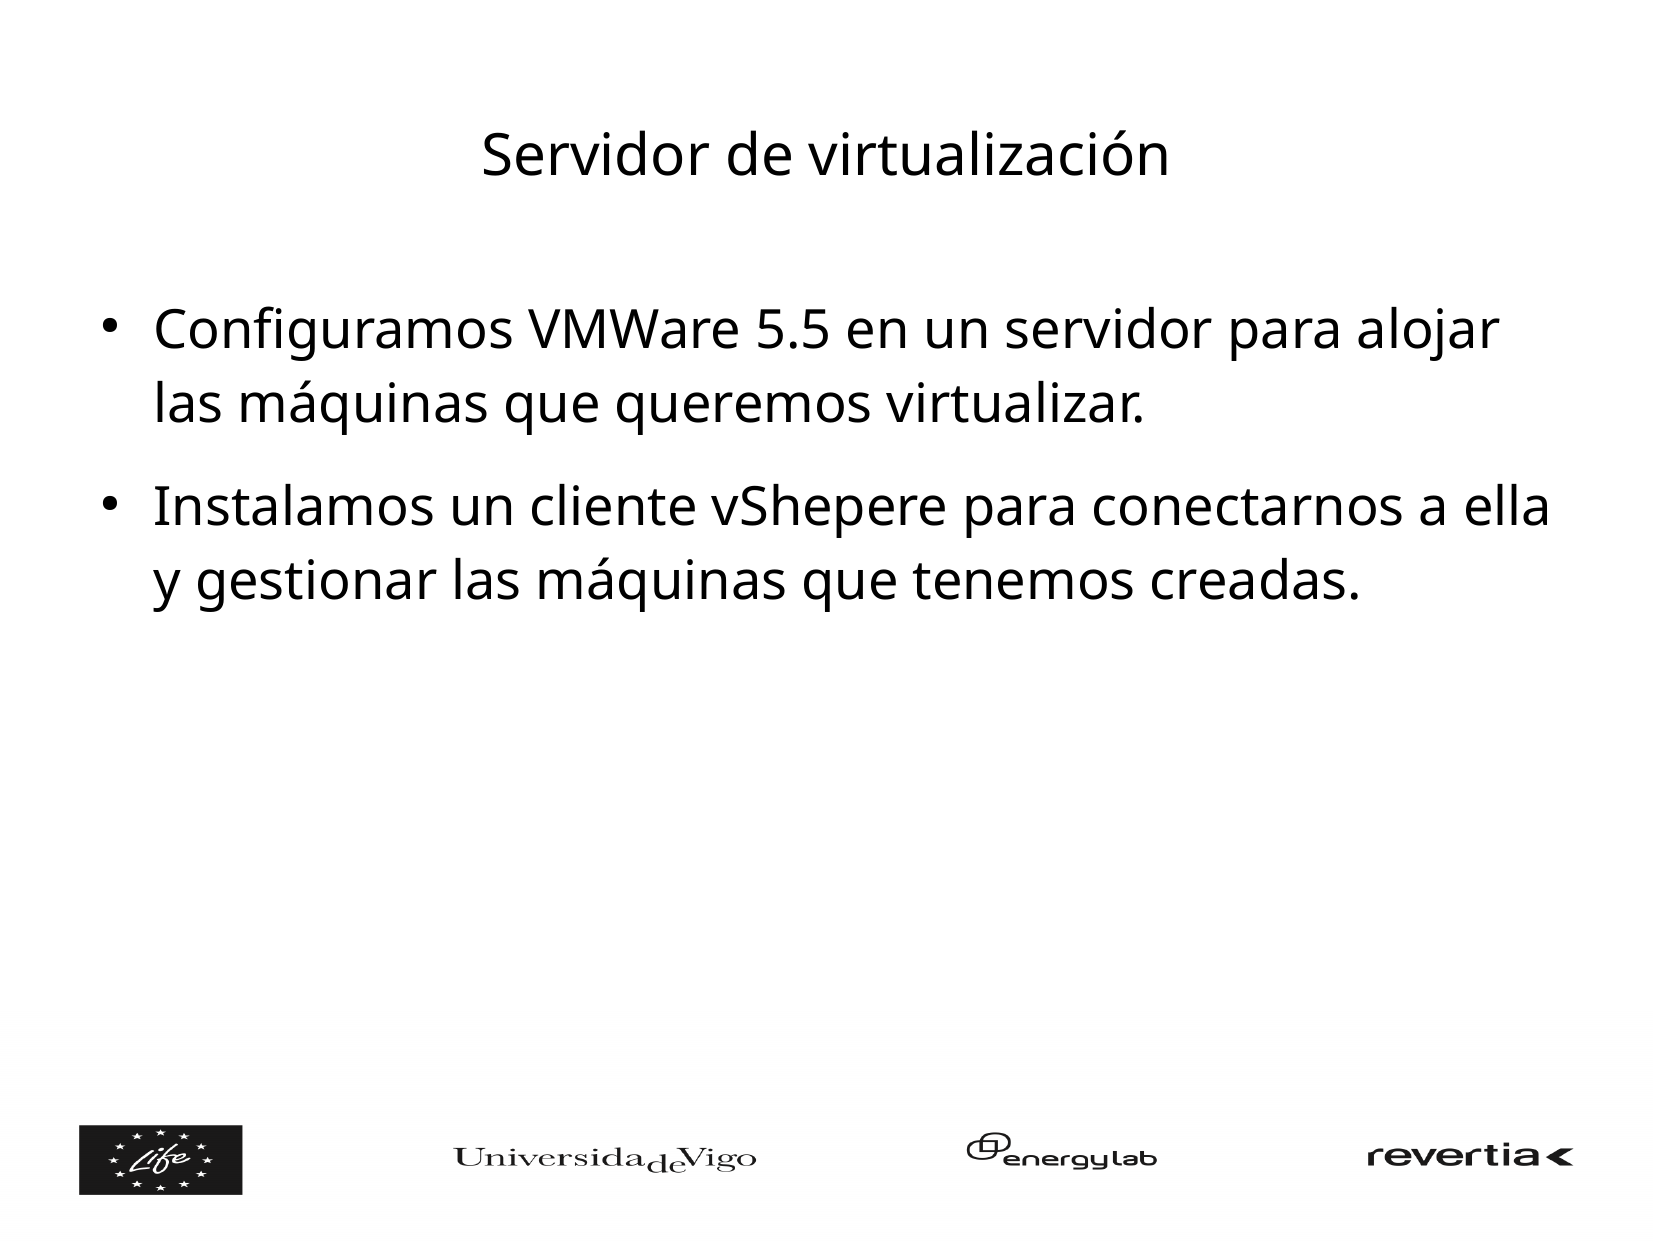

# Servidor de virtualización
Configuramos VMWare 5.5 en un servidor para alojar las máquinas que queremos virtualizar.
Instalamos un cliente vShepere para conectarnos a ella y gestionar las máquinas que tenemos creadas.